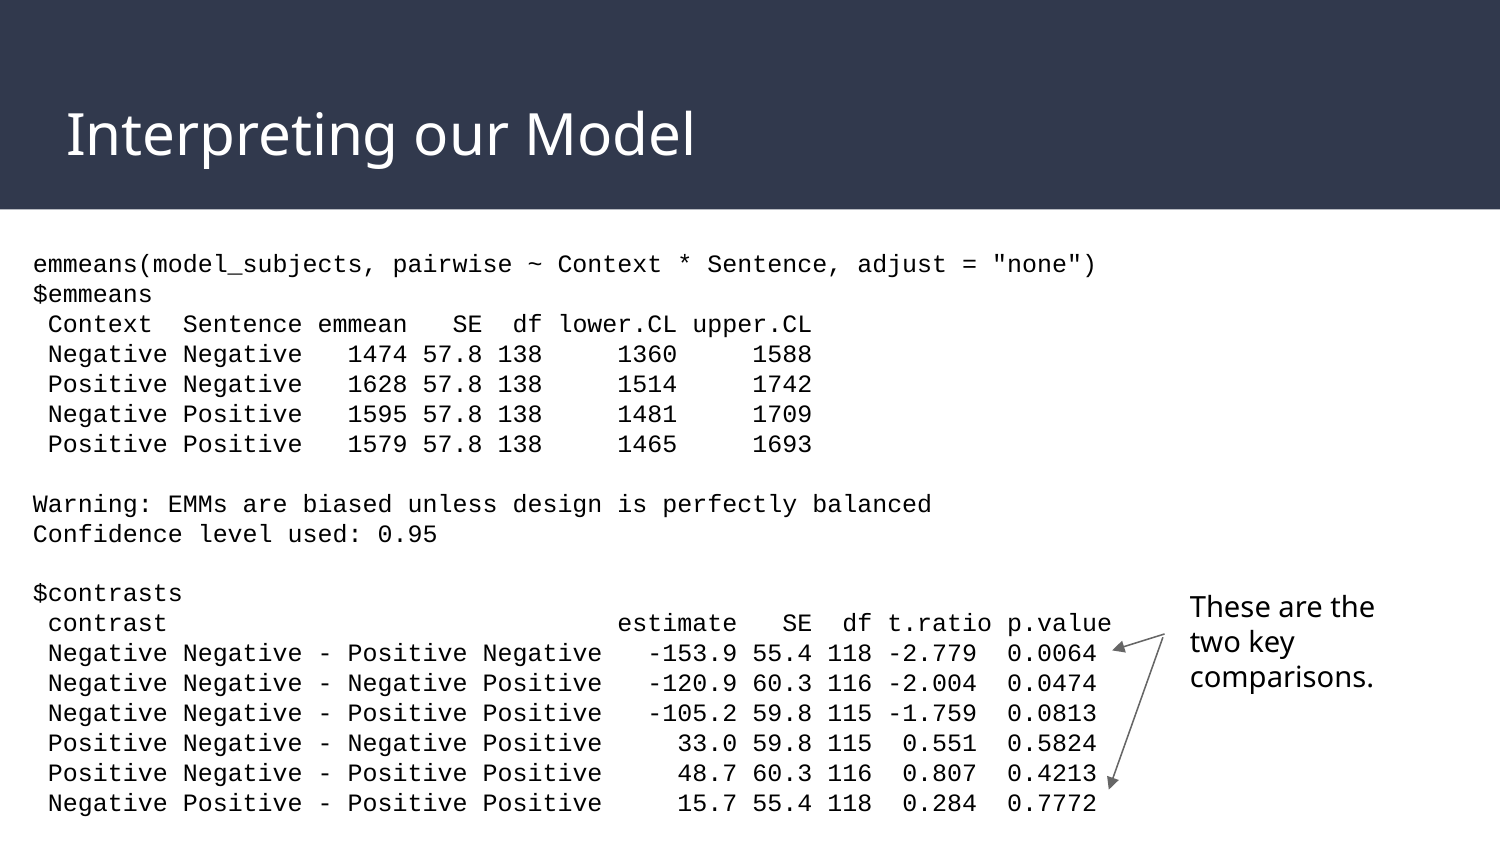

# Interpreting our Model
emmeans(model_subjects, pairwise ~ Context * Sentence, adjust = "none")
$emmeans
 Context Sentence emmean SE df lower.CL upper.CL
 Negative Negative 1474 57.8 138 1360 1588
 Positive Negative 1628 57.8 138 1514 1742
 Negative Positive 1595 57.8 138 1481 1709
 Positive Positive 1579 57.8 138 1465 1693
Warning: EMMs are biased unless design is perfectly balanced
Confidence level used: 0.95
$contrasts
 contrast estimate SE df t.ratio p.value
 Negative Negative - Positive Negative -153.9 55.4 118 -2.779 0.0064
 Negative Negative - Negative Positive -120.9 60.3 116 -2.004 0.0474
 Negative Negative - Positive Positive -105.2 59.8 115 -1.759 0.0813
 Positive Negative - Negative Positive 33.0 59.8 115 0.551 0.5824
 Positive Negative - Positive Positive 48.7 60.3 116 0.807 0.4213
 Negative Positive - Positive Positive 15.7 55.4 118 0.284 0.7772
These are the two key comparisons.